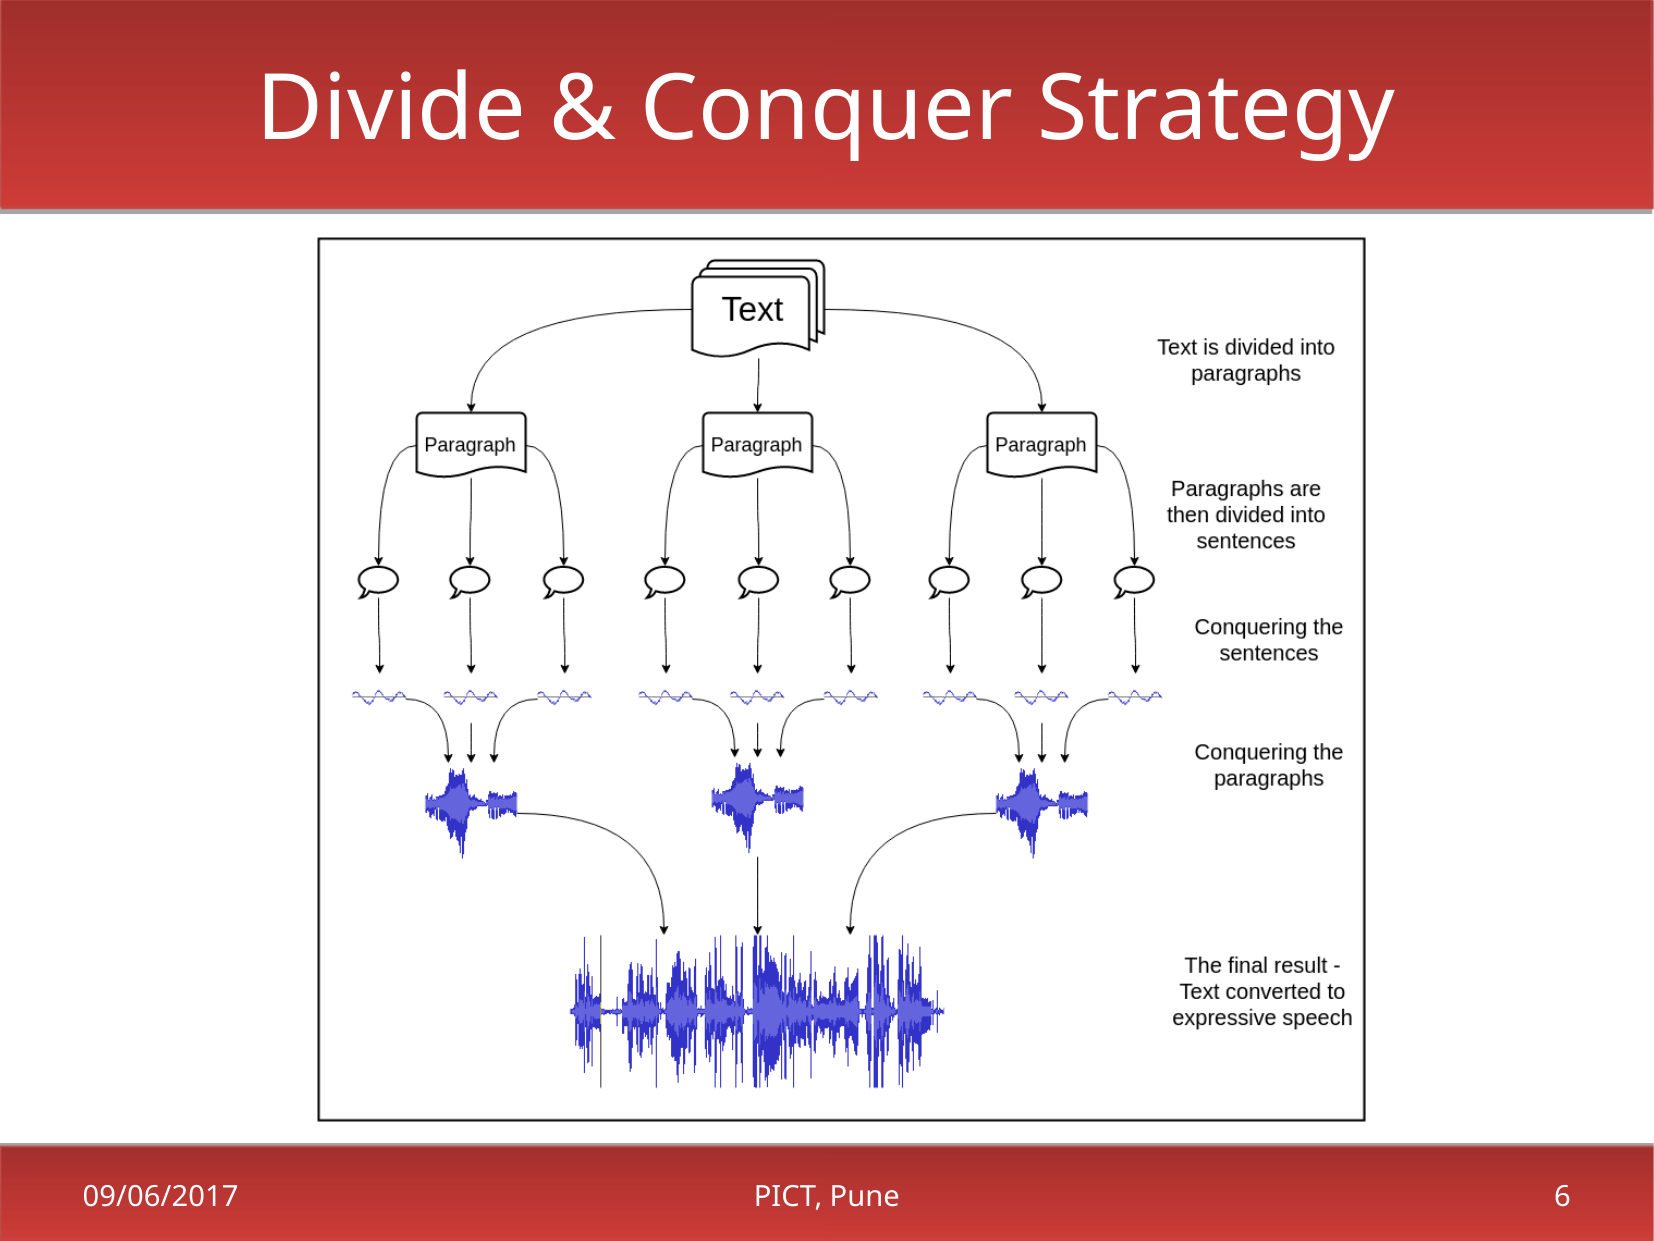

# Divide & Conquer Strategy
09/06/2017
PICT, Pune
6